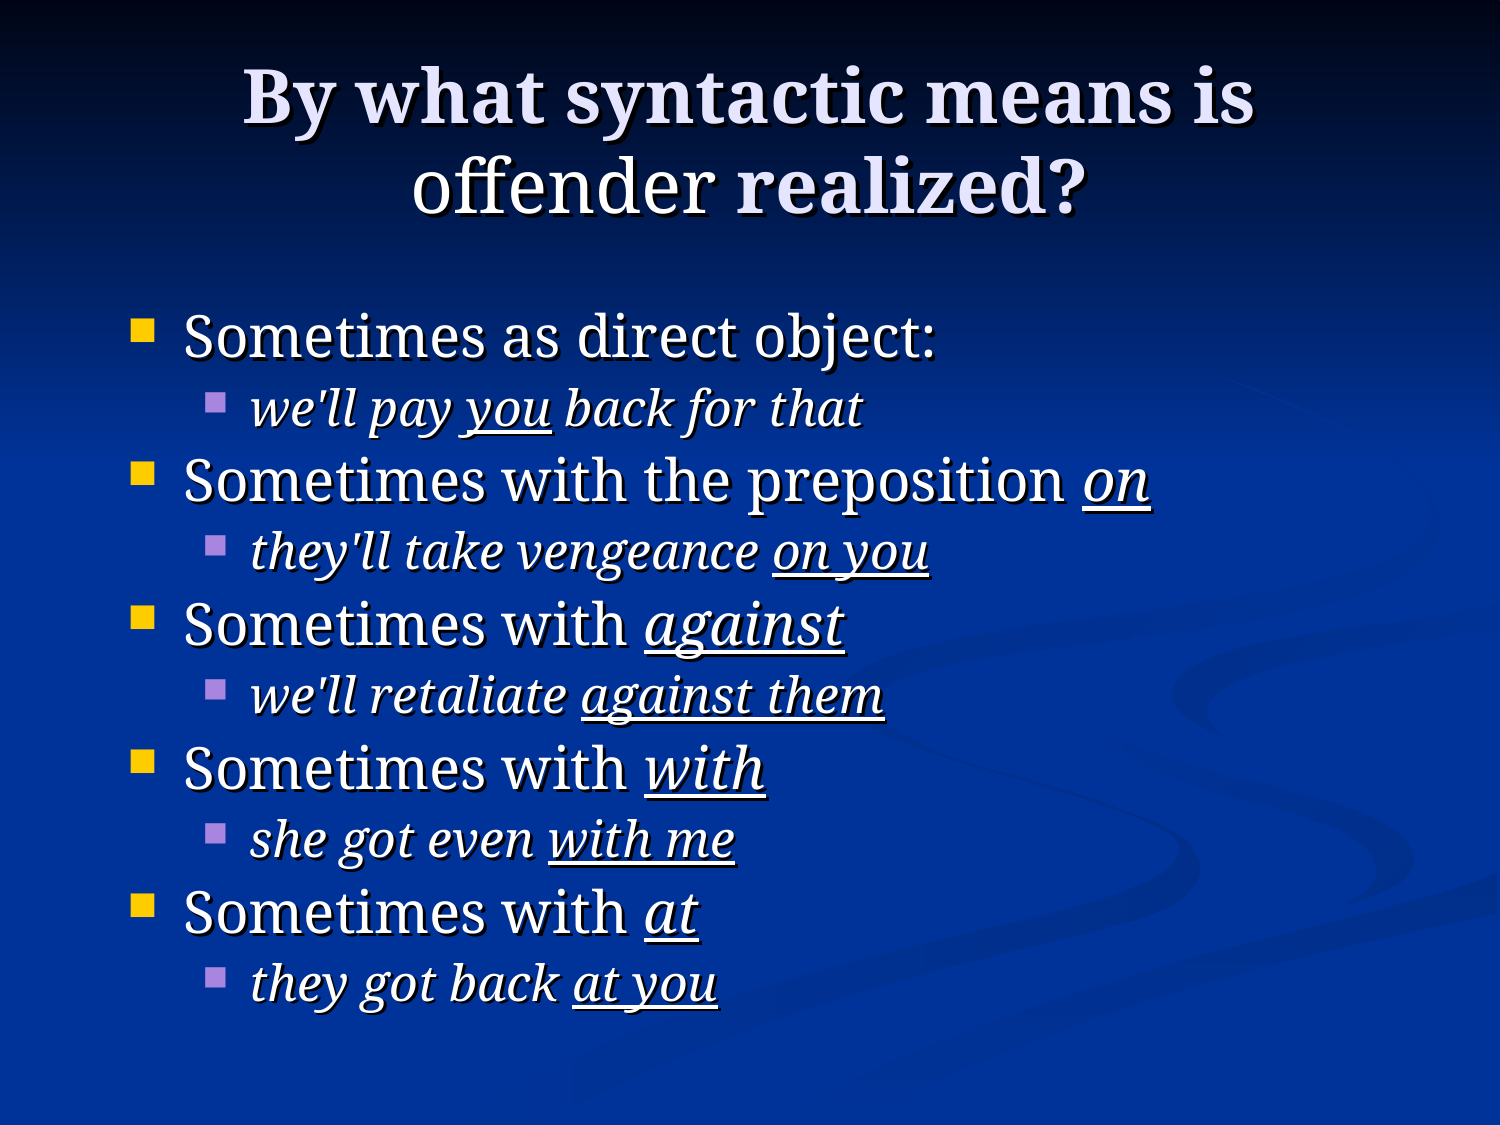

# By what syntactic means is offender realized?
Sometimes as direct object:
we'll pay you back for that
Sometimes with the preposition on
they'll take vengeance on you
Sometimes with against
we'll retaliate against them
Sometimes with with
she got even with me
Sometimes with at
they got back at you